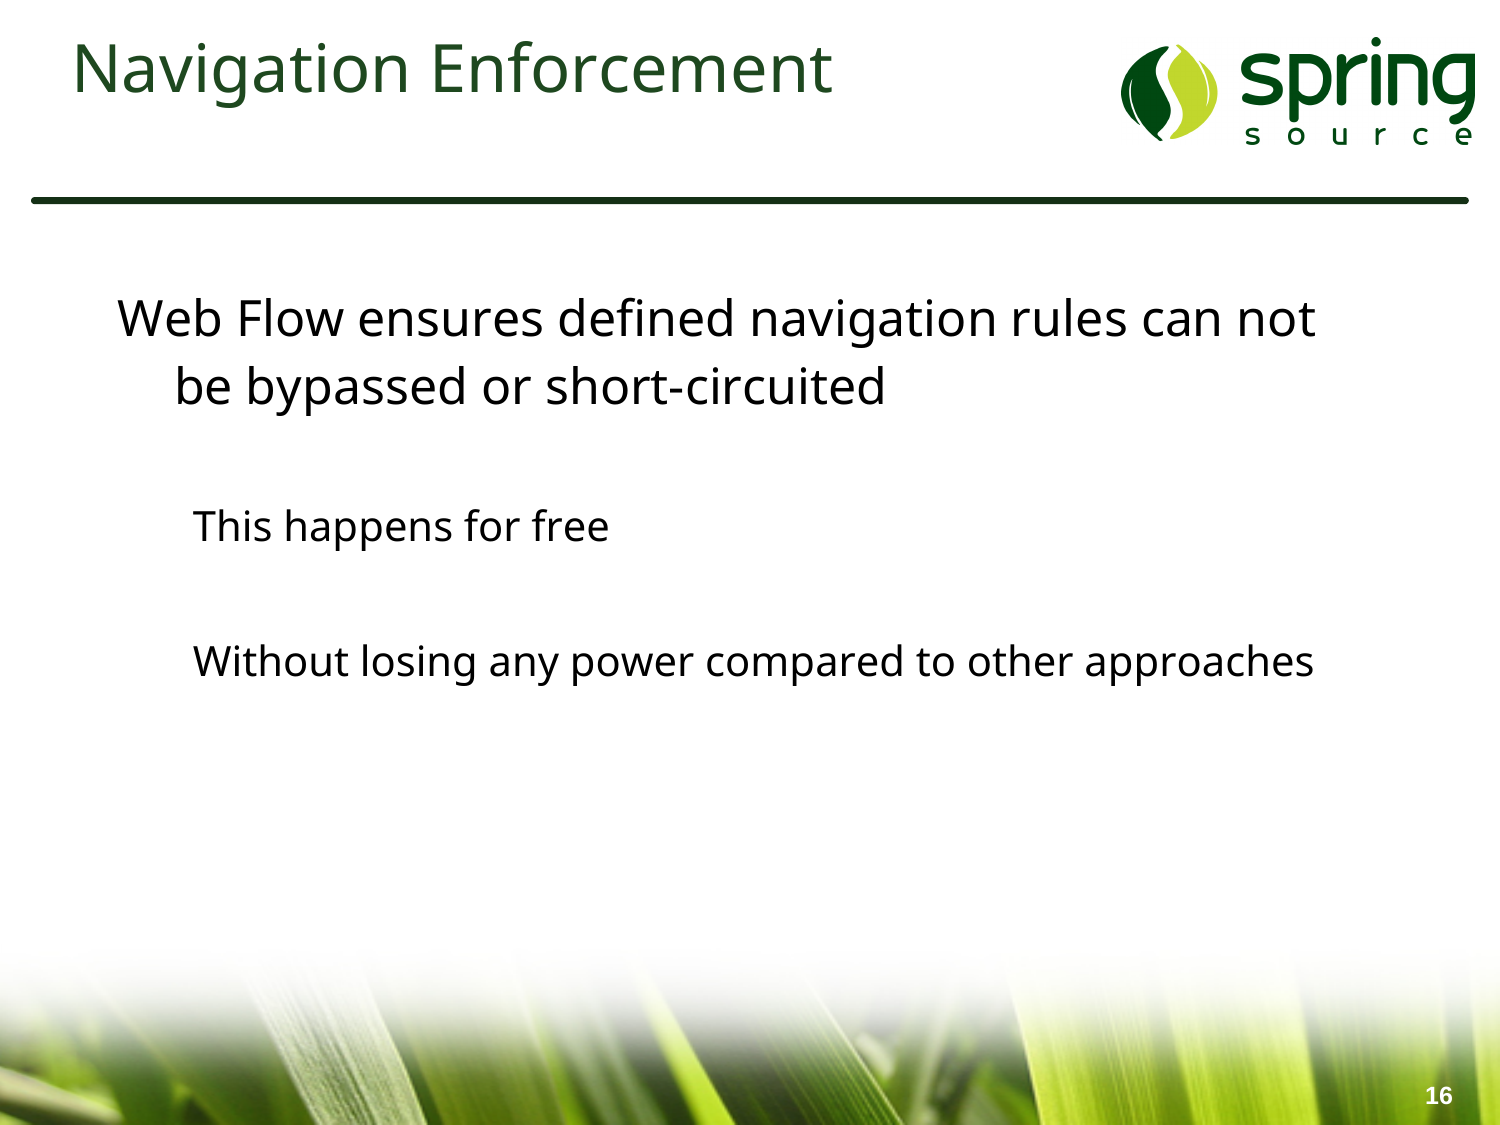

# Navigation Enforcement
Web Flow ensures defined navigation rules can not be bypassed or short-circuited
This happens for free
Without losing any power compared to other approaches